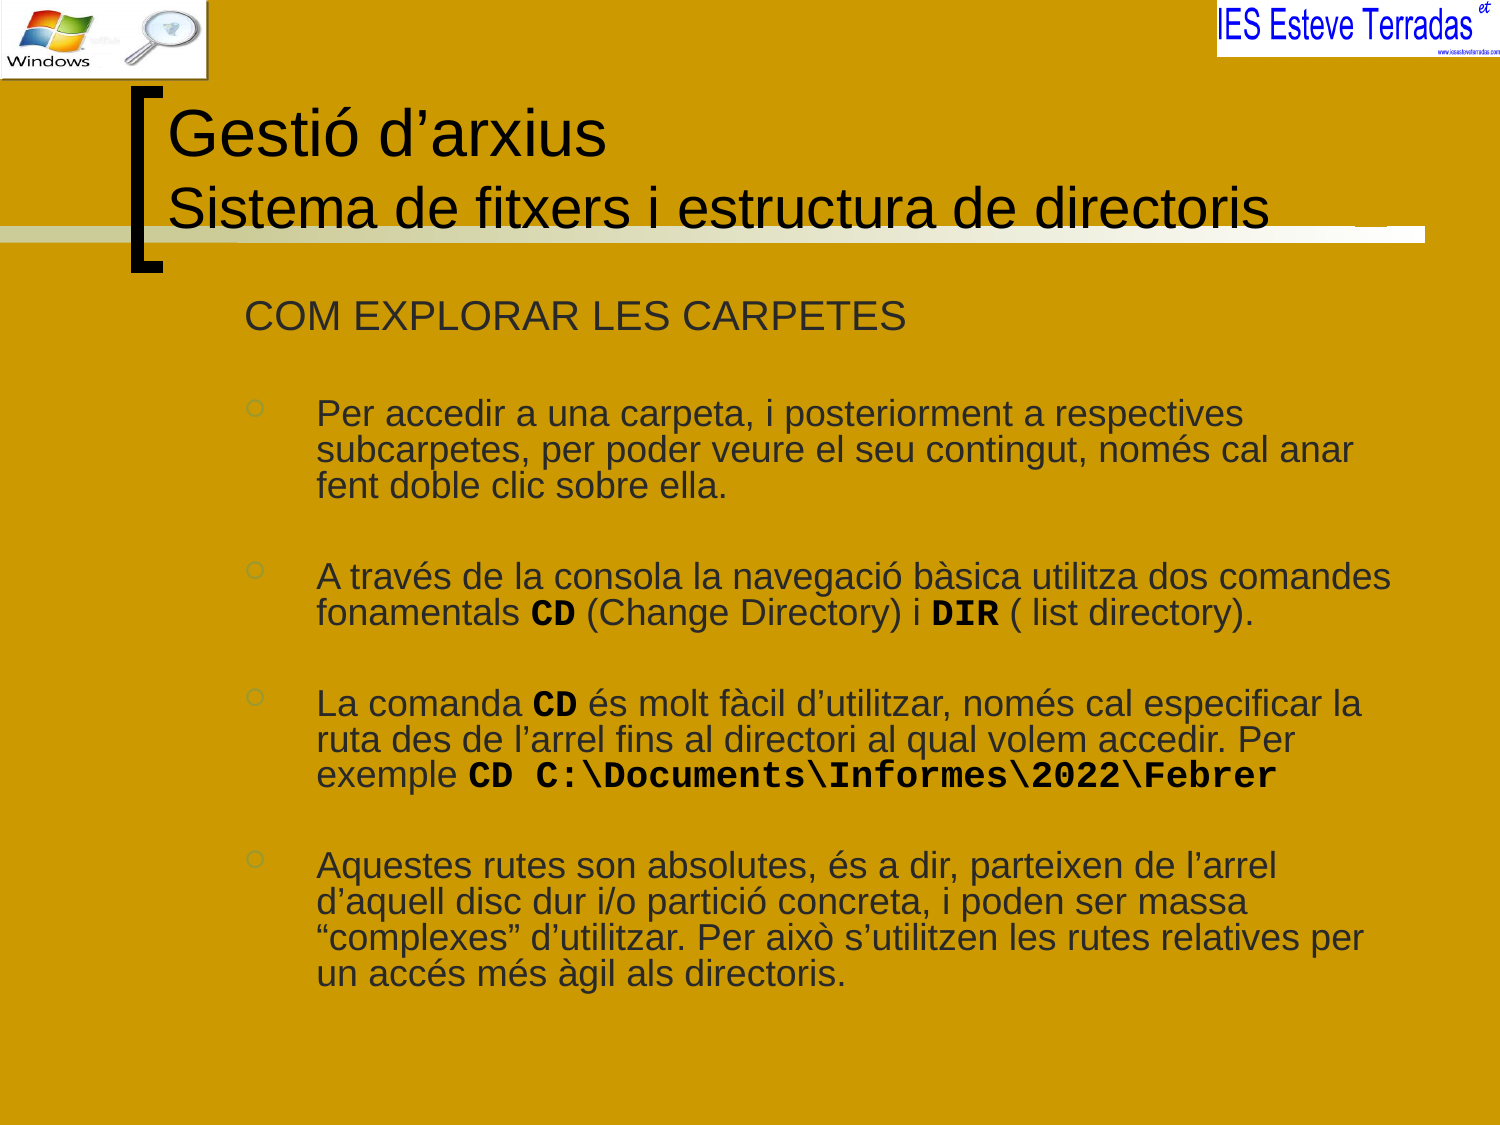

# Gestió d’arxius Sistema de fitxers i estructura de directoris
COM EXPLORAR LES CARPETES
Per accedir a una carpeta, i posteriorment a respectives subcarpetes, per poder veure el seu contingut, només cal anar fent doble clic sobre ella.
A través de la consola la navegació bàsica utilitza dos comandes fonamentals CD (Change Directory) i DIR ( list directory).
La comanda CD és molt fàcil d’utilitzar, només cal especificar la ruta des de l’arrel fins al directori al qual volem accedir. Per exemple CD C:\Documents\Informes\2022\Febrer
Aquestes rutes son absolutes, és a dir, parteixen de l’arrel d’aquell disc dur i/o partició concreta, i poden ser massa “complexes” d’utilitzar. Per això s’utilitzen les rutes relatives per un accés més àgil als directoris.